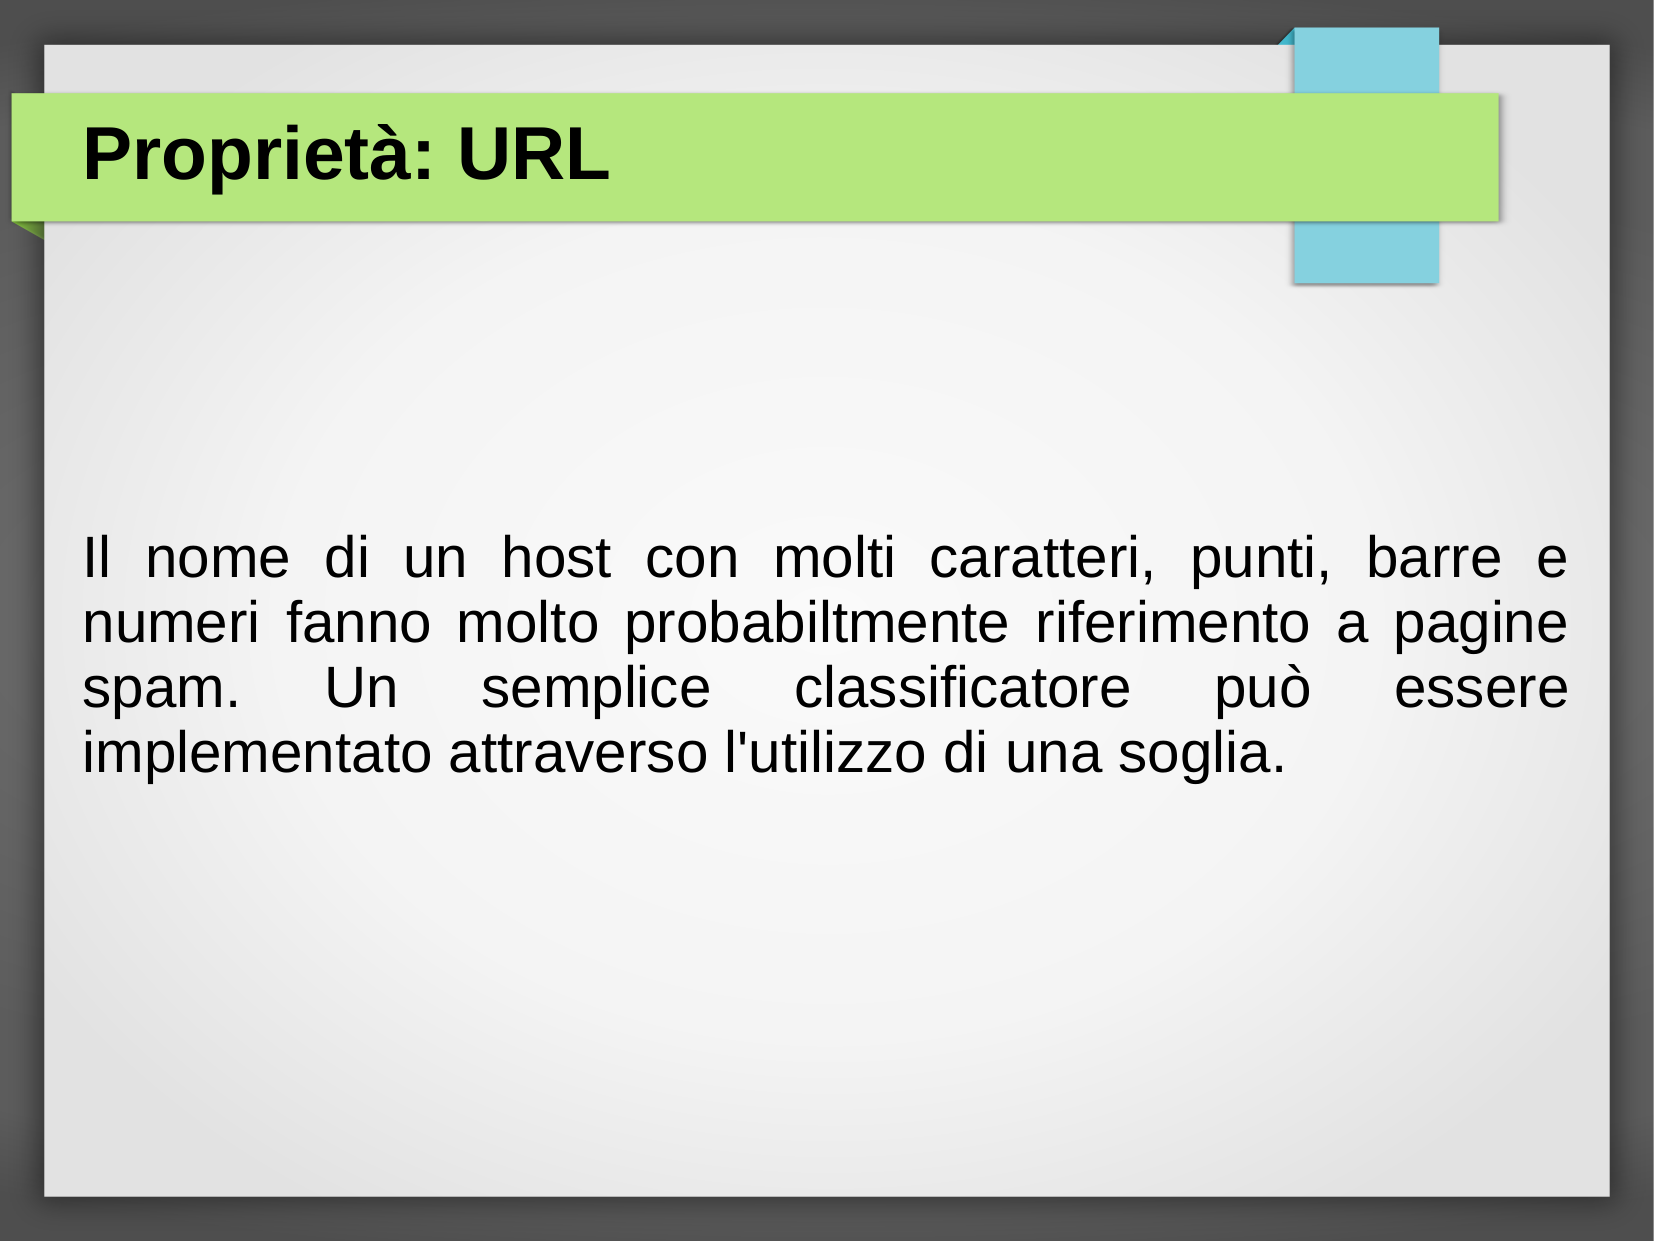

# Proprietà: URL
Il nome di un host con molti caratteri, punti, barre e numeri fanno molto probabiltmente riferimento a pagine spam. Un semplice classificatore può essere implementato attraverso l'utilizzo di una soglia.